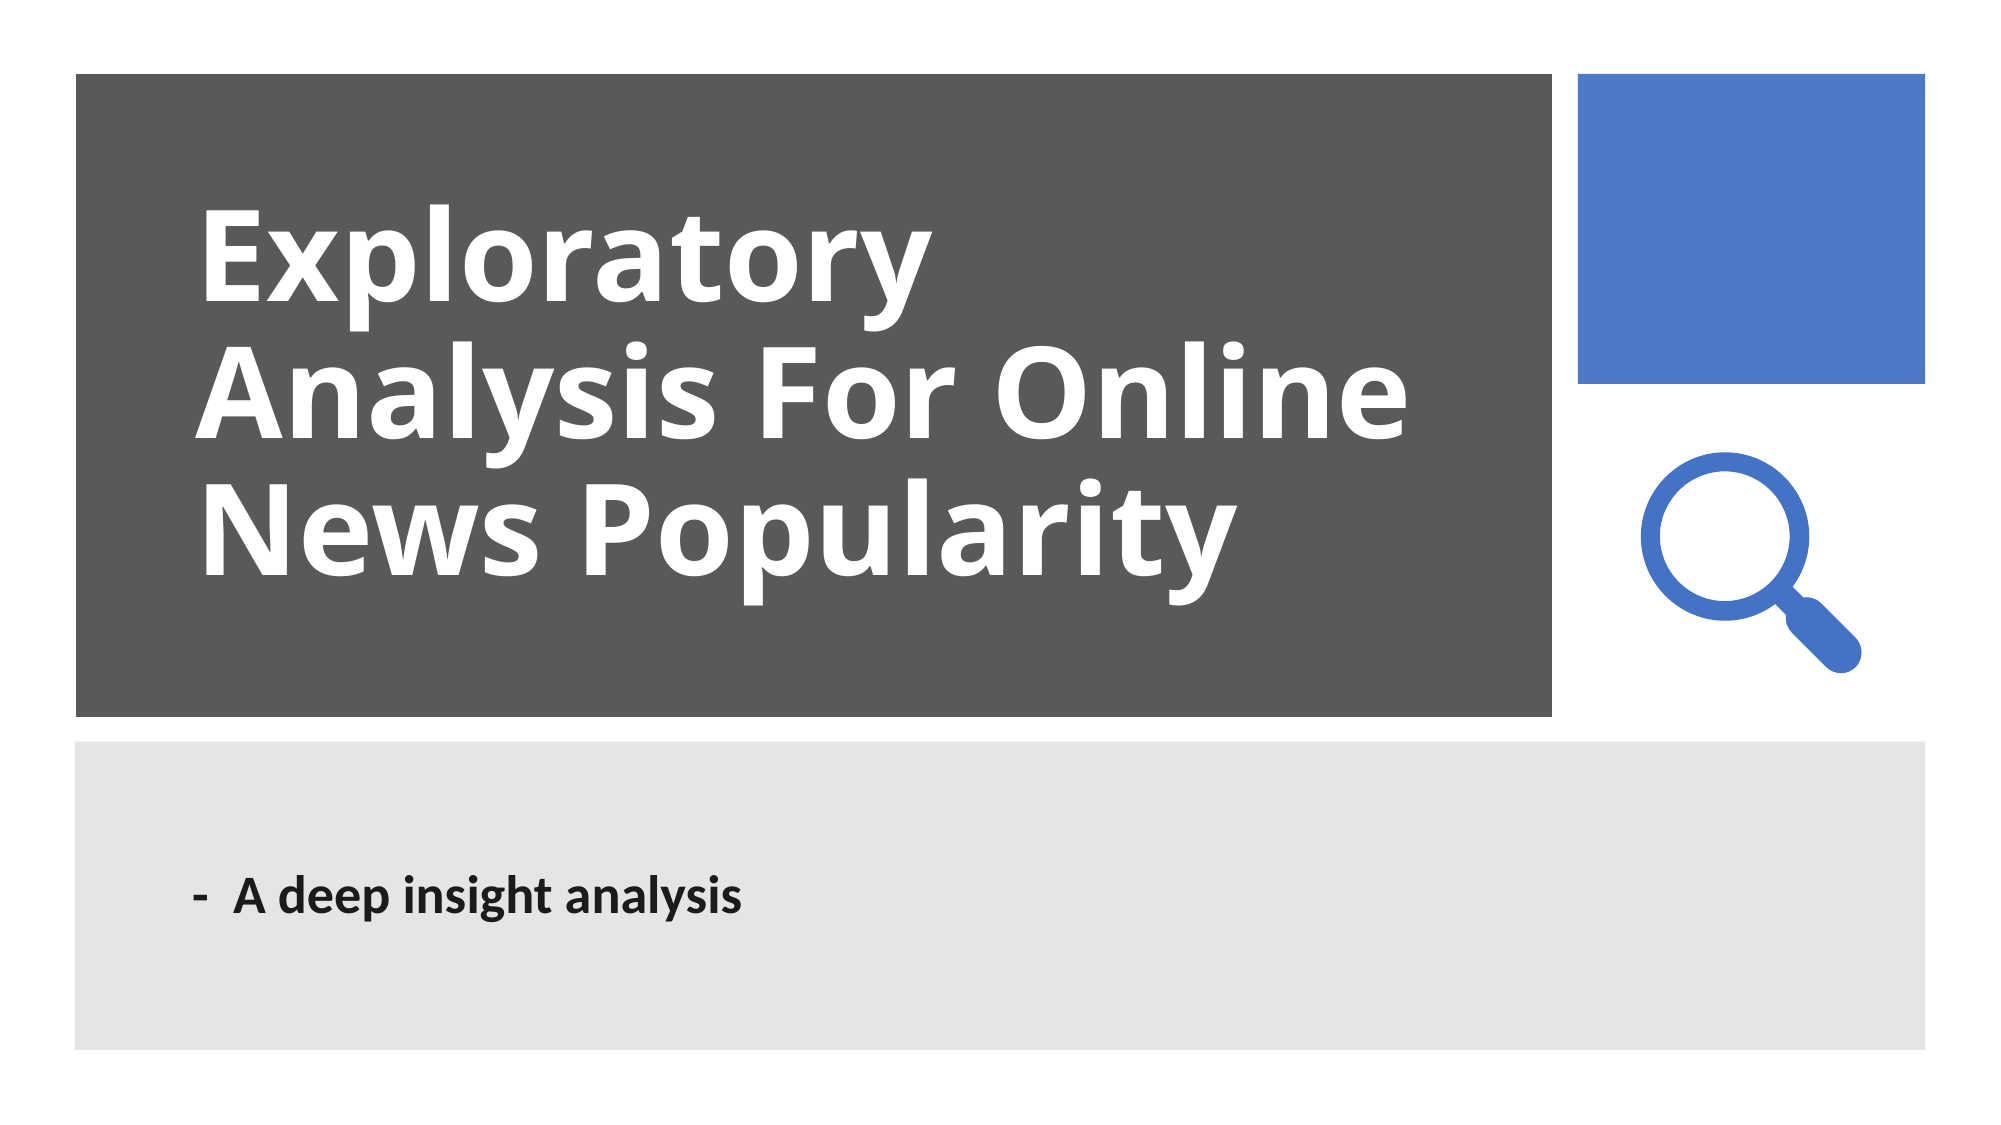

# Exploratory Analysis For Online News Popularity
- A deep insight analysis